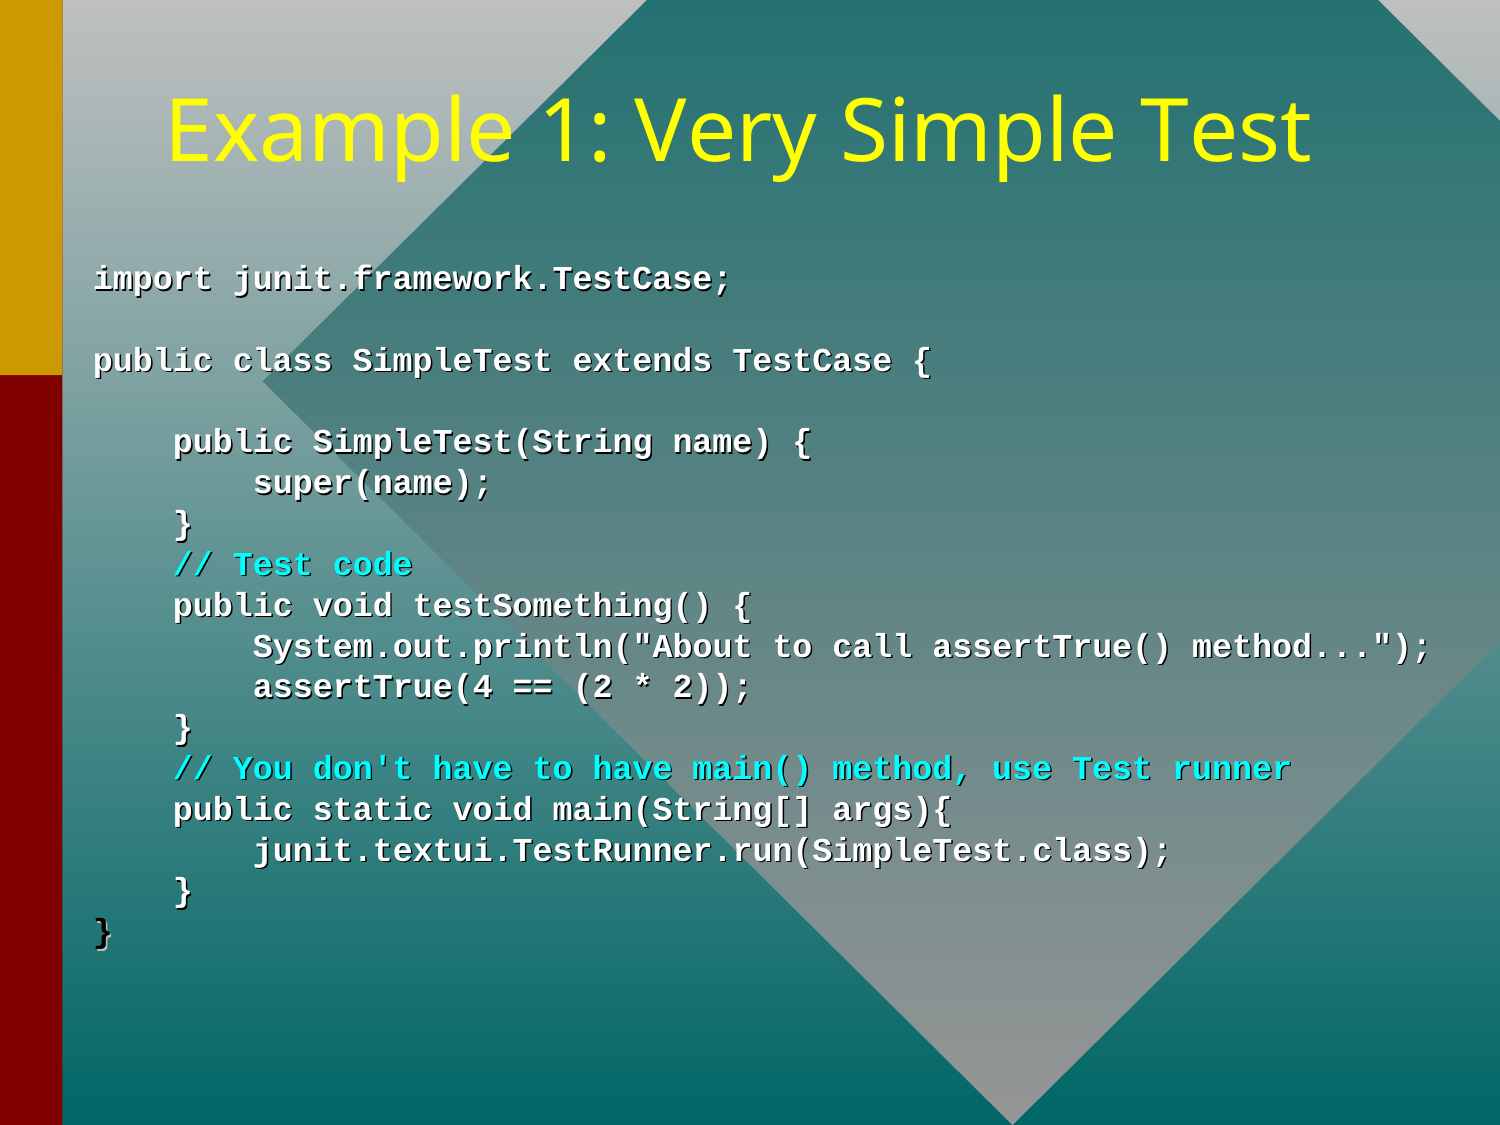

# Example 1: Very Simple Test
import junit.framework.TestCase;
public class SimpleTest extends TestCase {
 public SimpleTest(String name) {
 super(name);
 }
 // Test code
 public void testSomething() {
 System.out.println("About to call assertTrue() method...");
 assertTrue(4 == (2 * 2));
 }
 // You don't have to have main() method, use Test runner
 public static void main(String[] args){
 junit.textui.TestRunner.run(SimpleTest.class);
 }
}